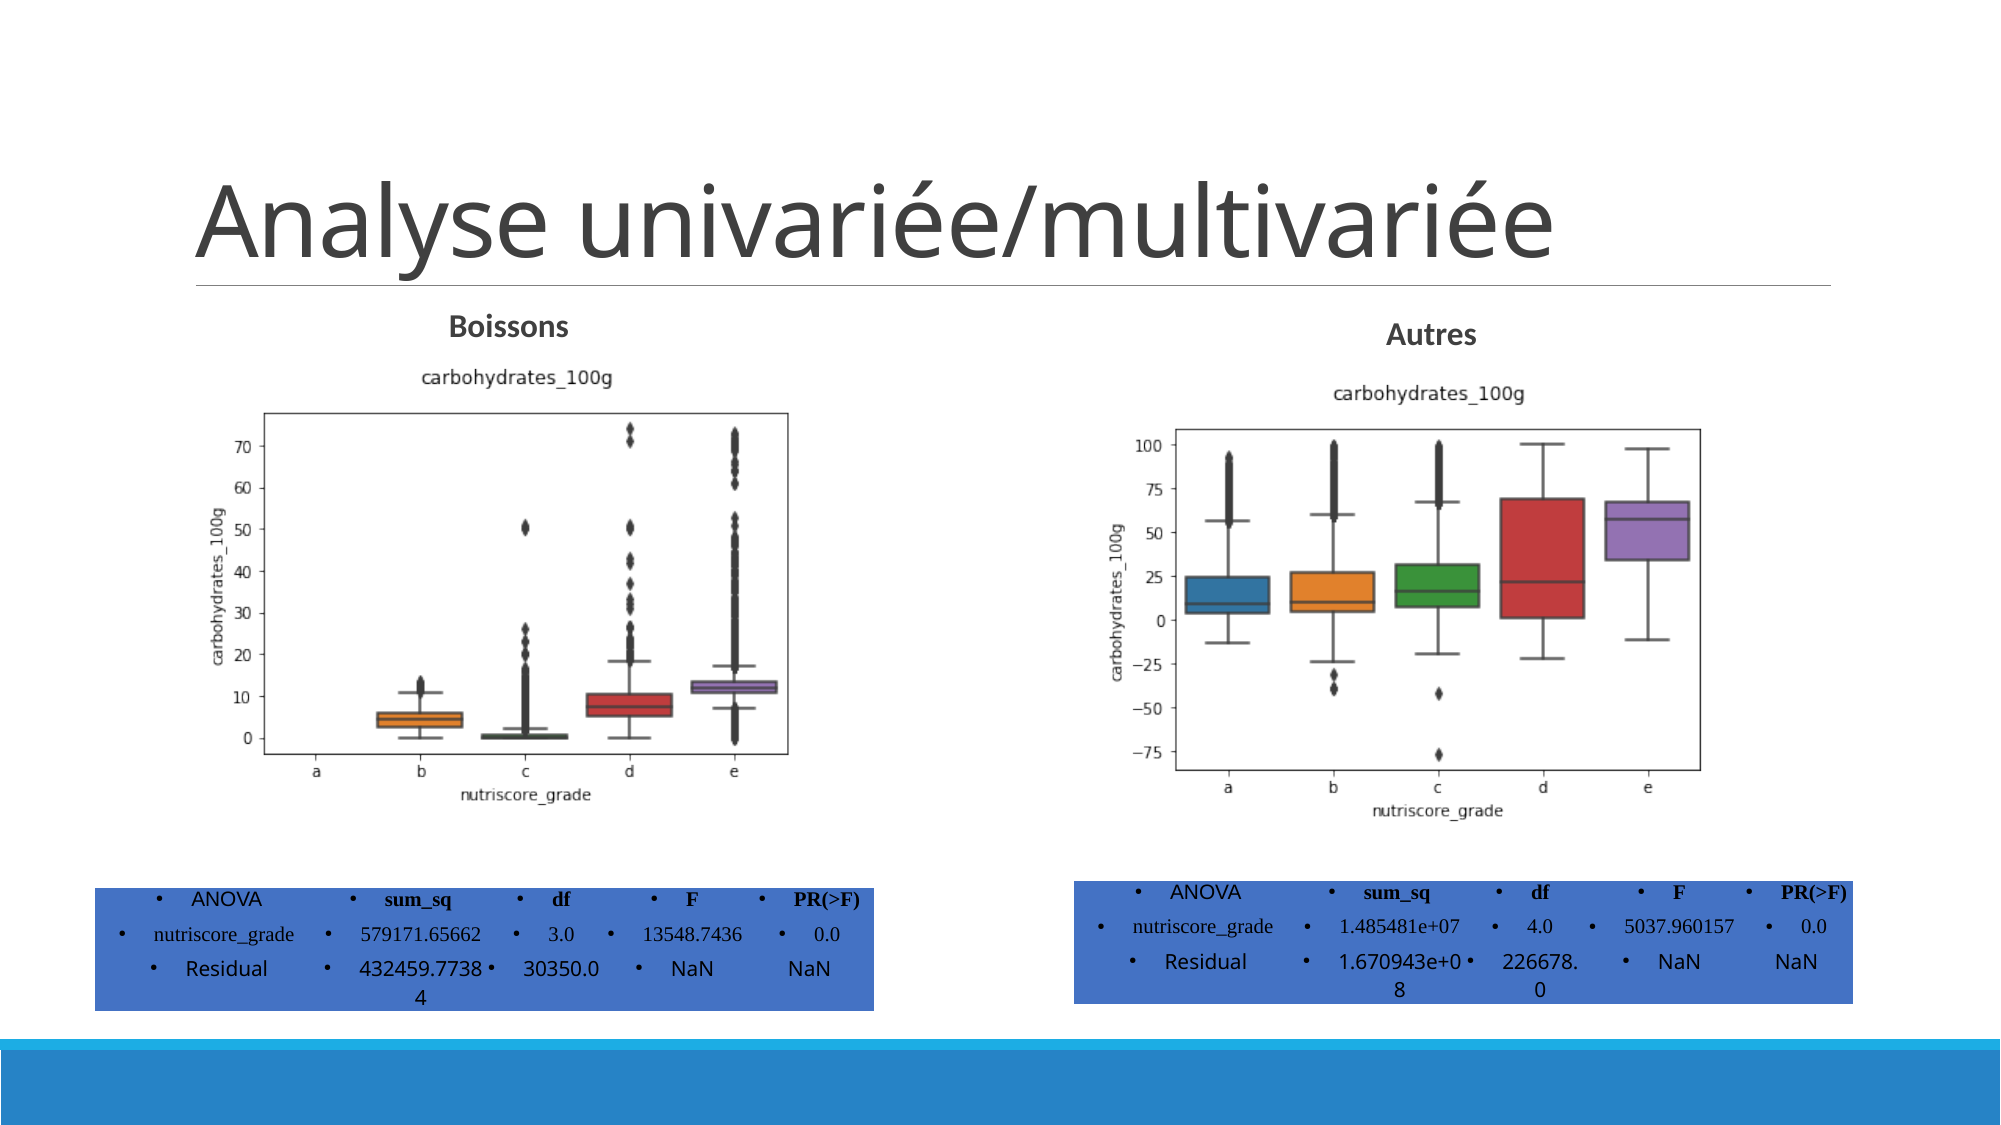

# Analyse univariée/multivariée
Boissons
Autres
| ANOVA | sum\_sq | df | F | PR(>F) |
| --- | --- | --- | --- | --- |
| nutriscore\_grade | 1.485481e+07 | 4.0 | 5037.960157 | 0.0 |
| Residual | 1.670943e+08 | 226678.0 | NaN | NaN |
| ANOVA | sum\_sq | df | F | PR(>F) |
| --- | --- | --- | --- | --- |
| nutriscore\_grade | 579171.65662 | 3.0 | 13548.7436 | 0.0 |
| Residual | 432459.77384 | 30350.0 | NaN | NaN |